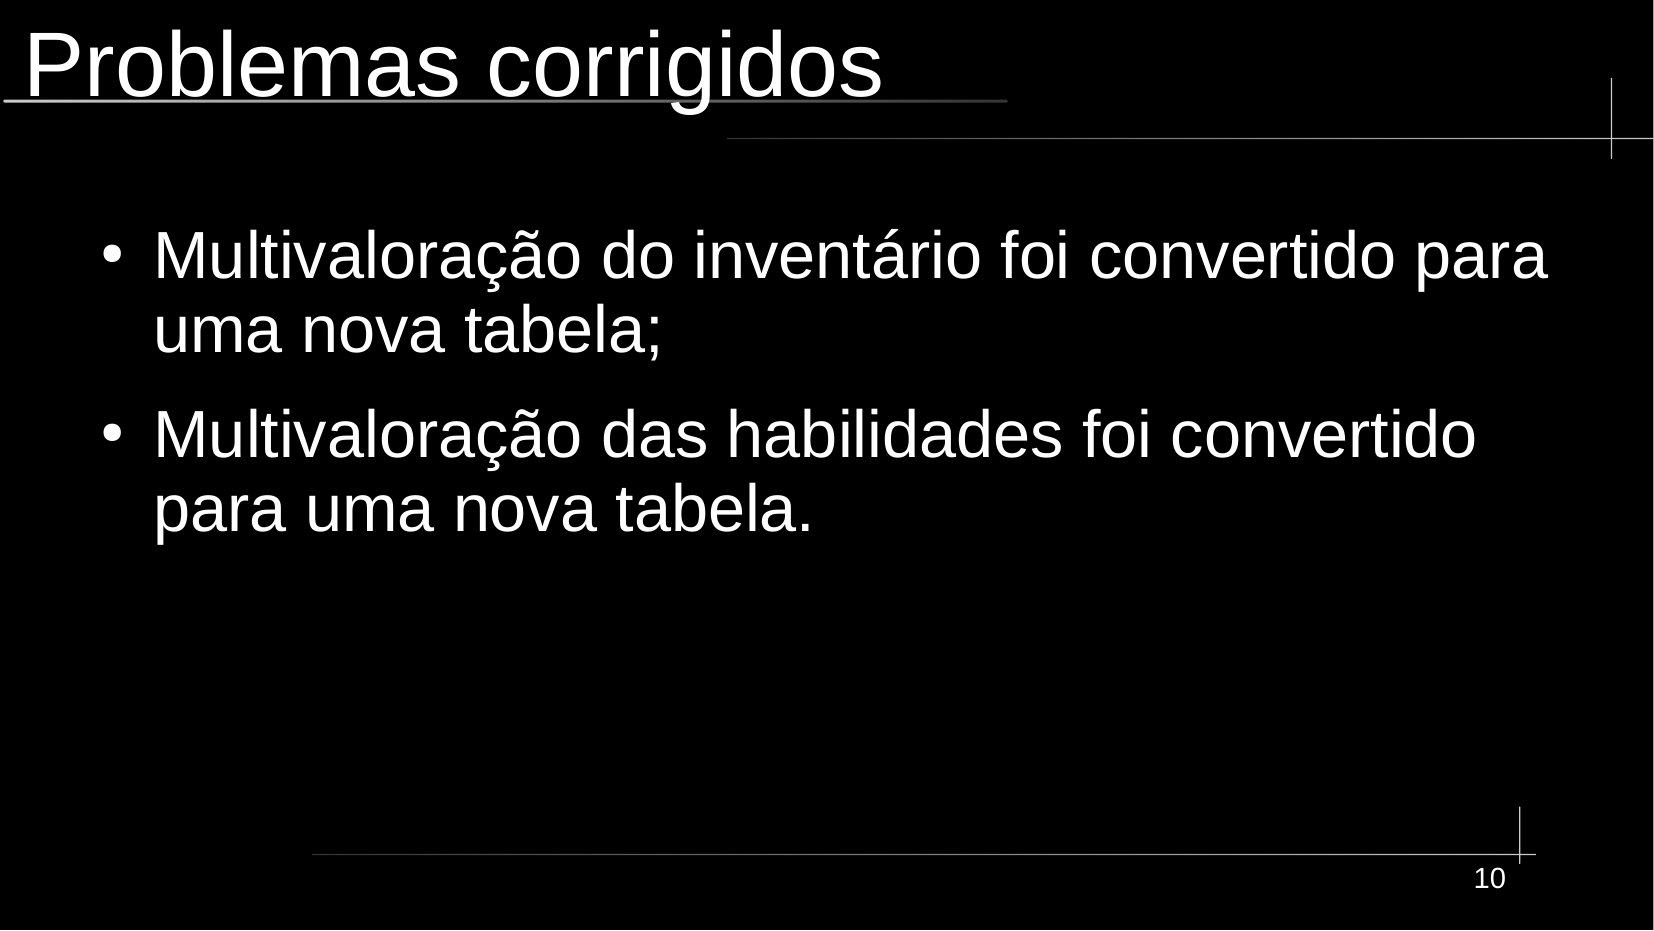

# Problemas corrigidos
Multivaloração do inventário foi convertido para uma nova tabela;
Multivaloração das habilidades foi convertido para uma nova tabela.
10